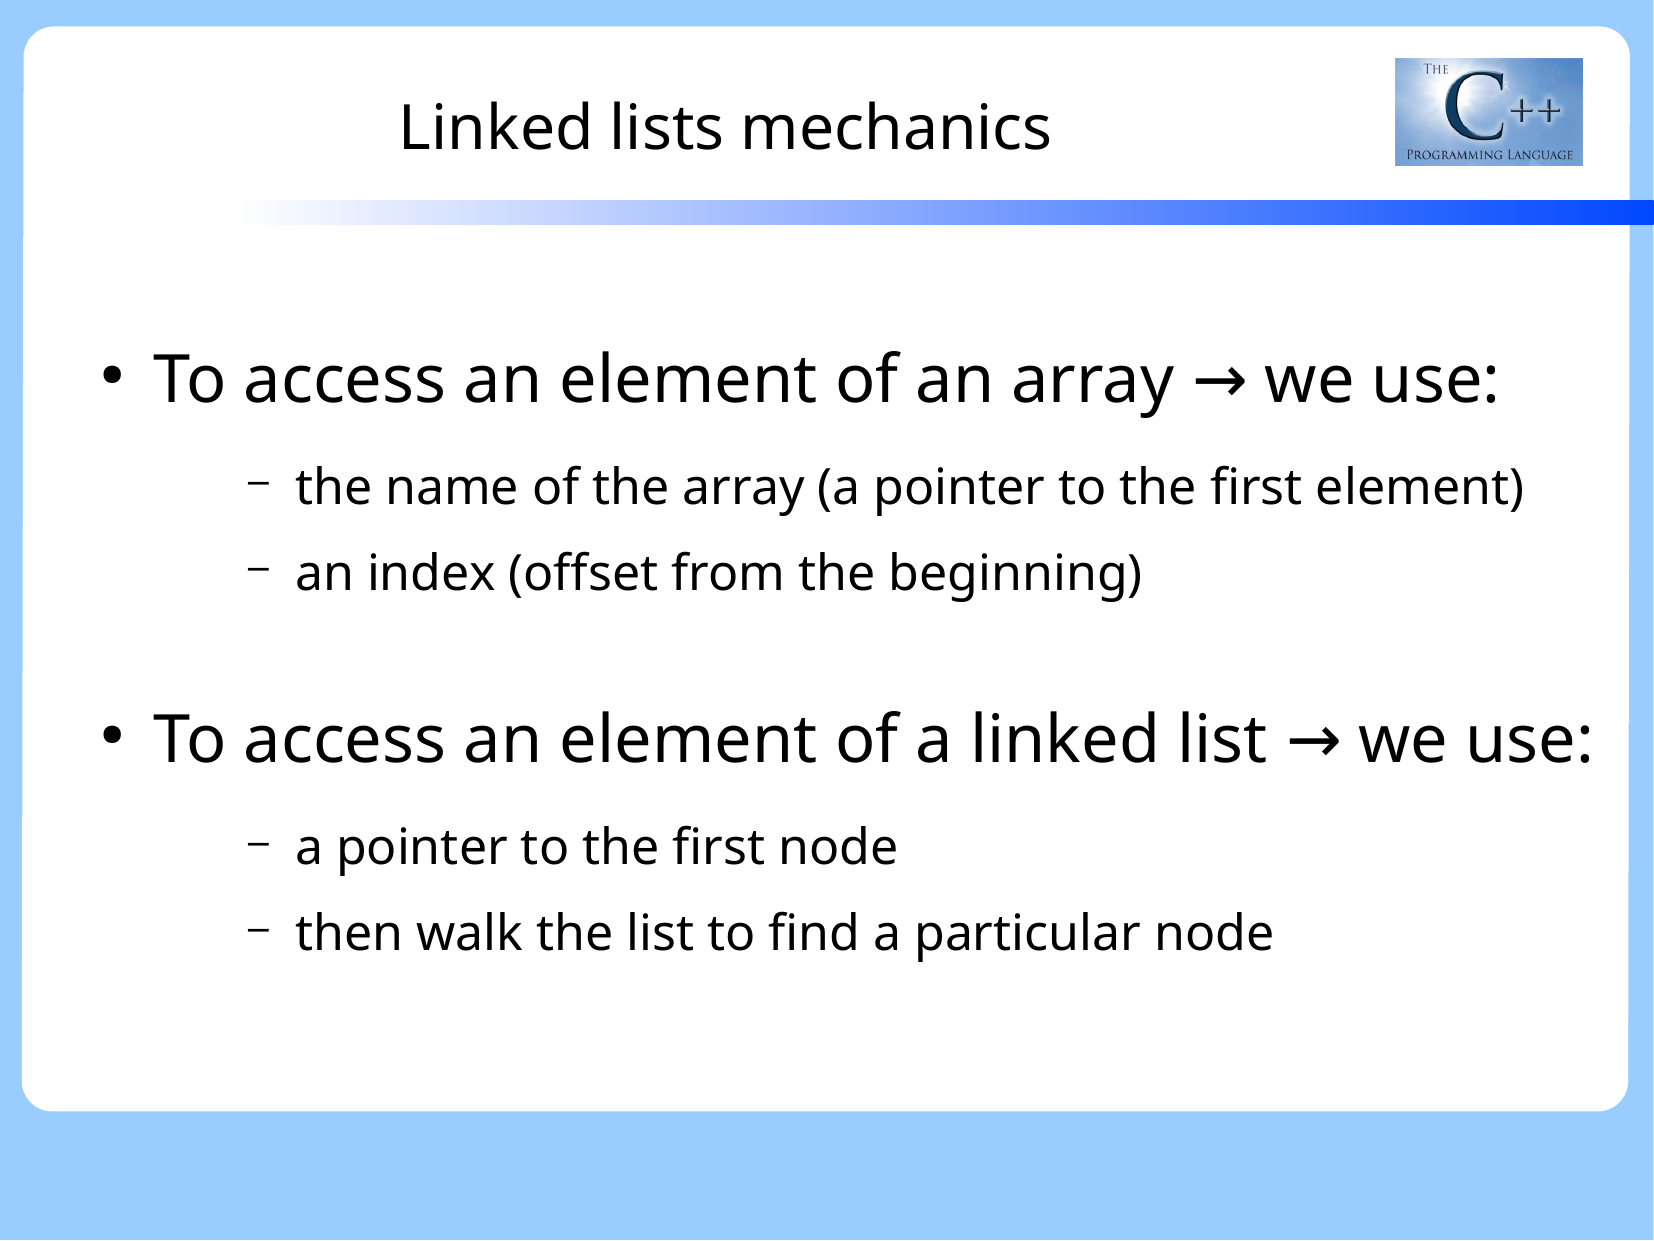

# Linked lists mechanics
To access an element of an array → we use:
the name of the array (a pointer to the first element)
an index (offset from the beginning)
To access an element of a linked list → we use:
a pointer to the first node
then walk the list to find a particular node